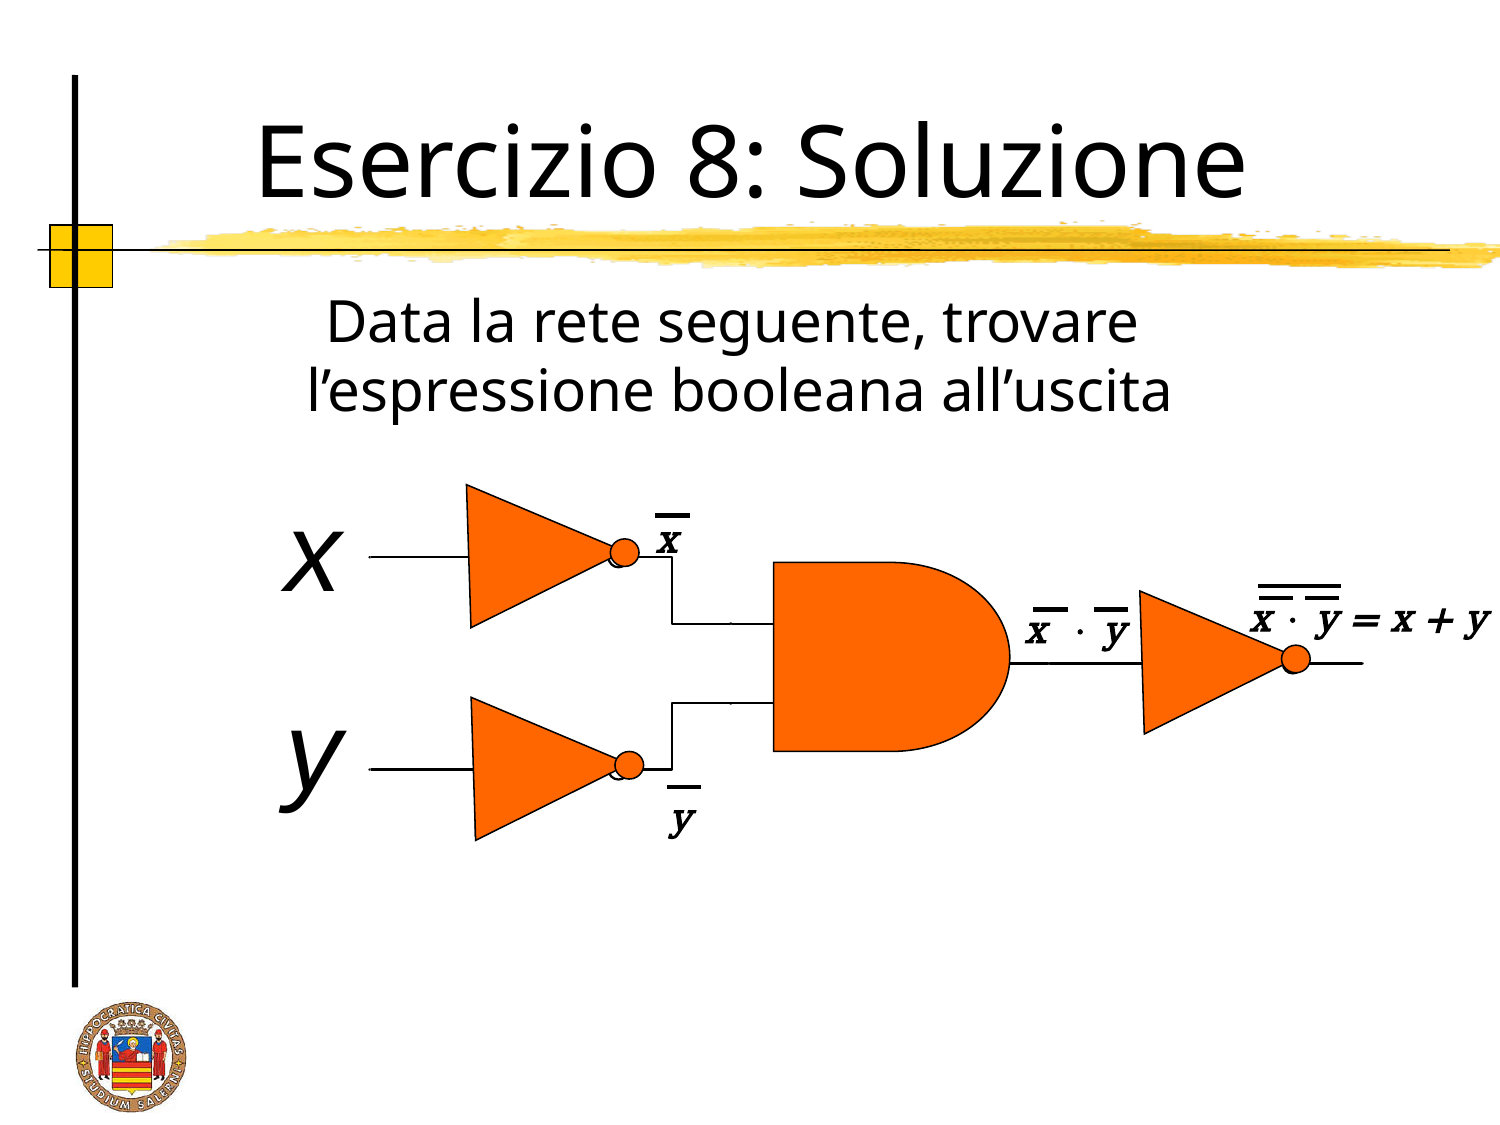

# Esercizio 8: Soluzione
Data la rete seguente, trovare
l’espressione booleana all’uscita
x
x  y = x + y
x  y
y